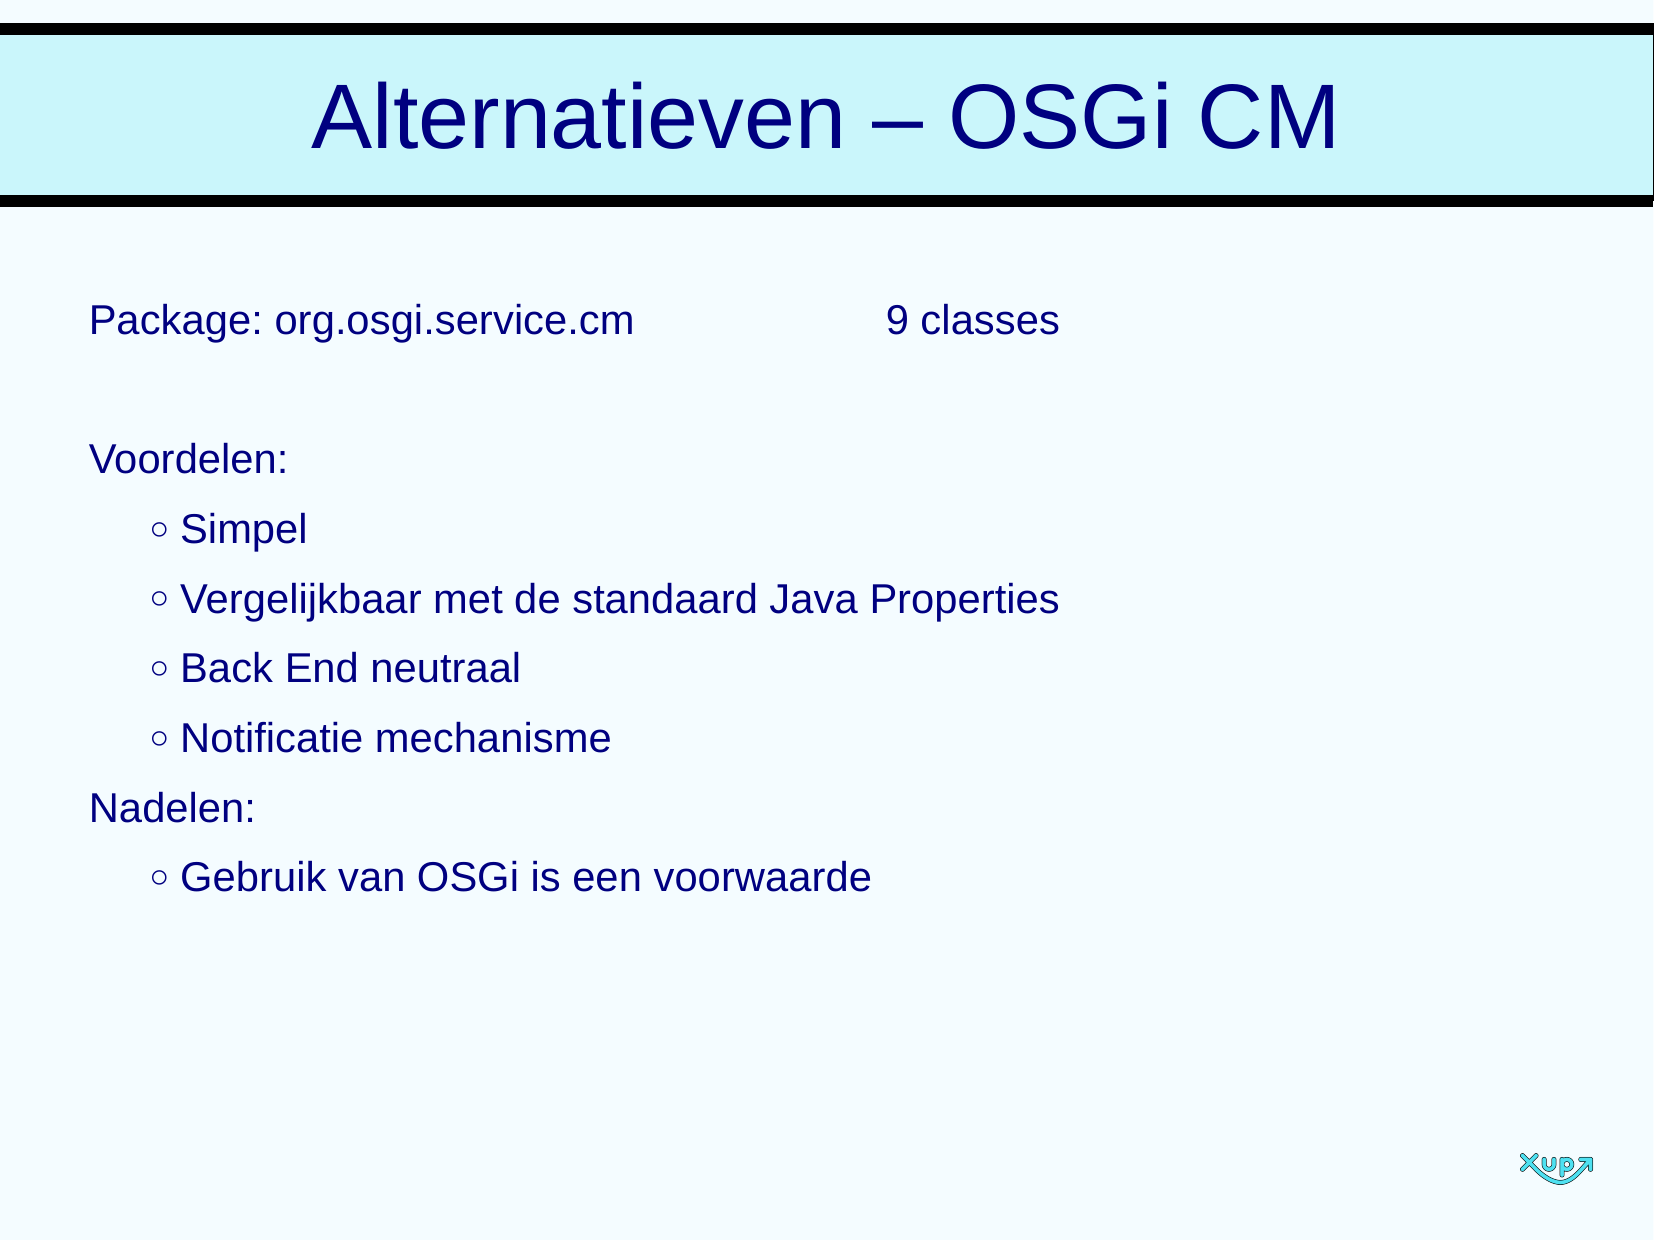

# Alternatieven – OSGi CM
Package: org.osgi.service.cm				9 classes
Voordelen:
Simpel
Vergelijkbaar met de standaard Java Properties
Back End neutraal
Notificatie mechanisme
Nadelen:
Gebruik van OSGi is een voorwaarde